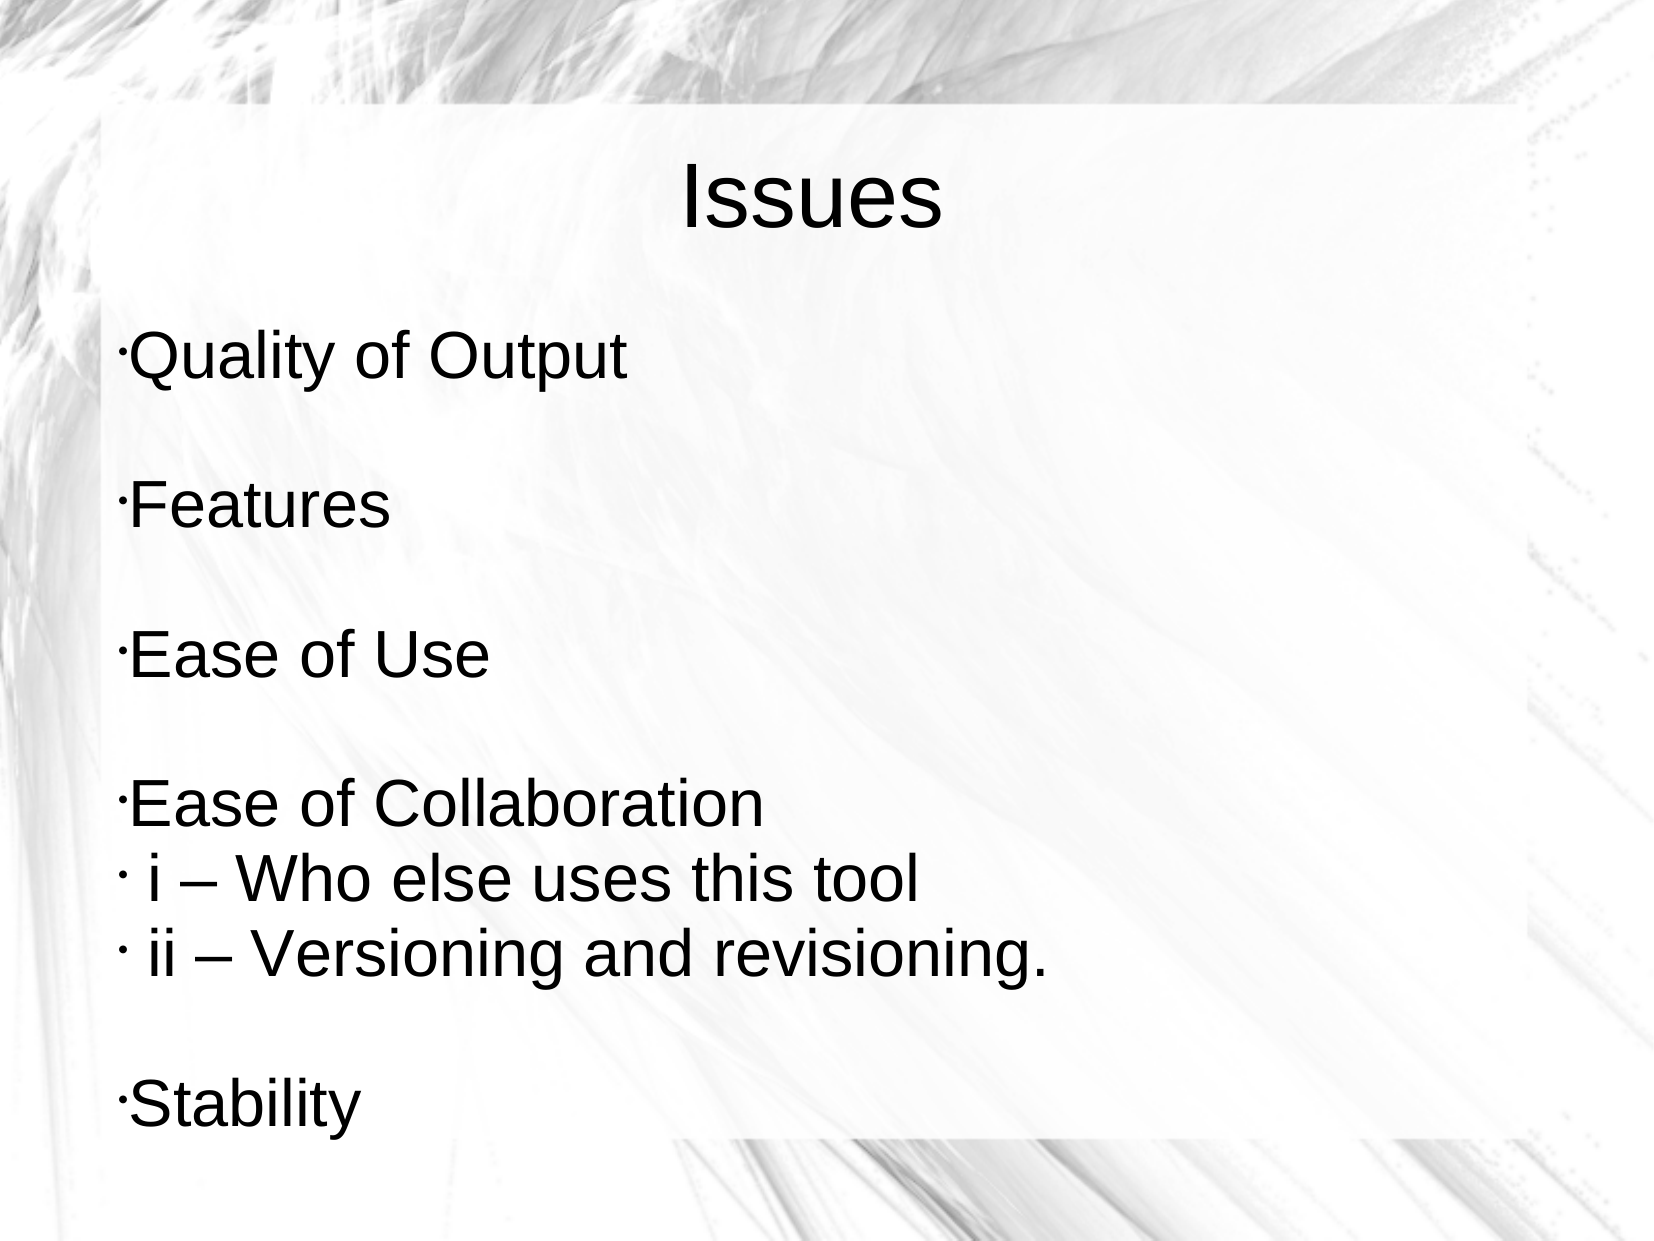

# Issues
Quality of Output
Features
Ease of Use
Ease of Collaboration
 i – Who else uses this tool
 ii – Versioning and revisioning.
Stability